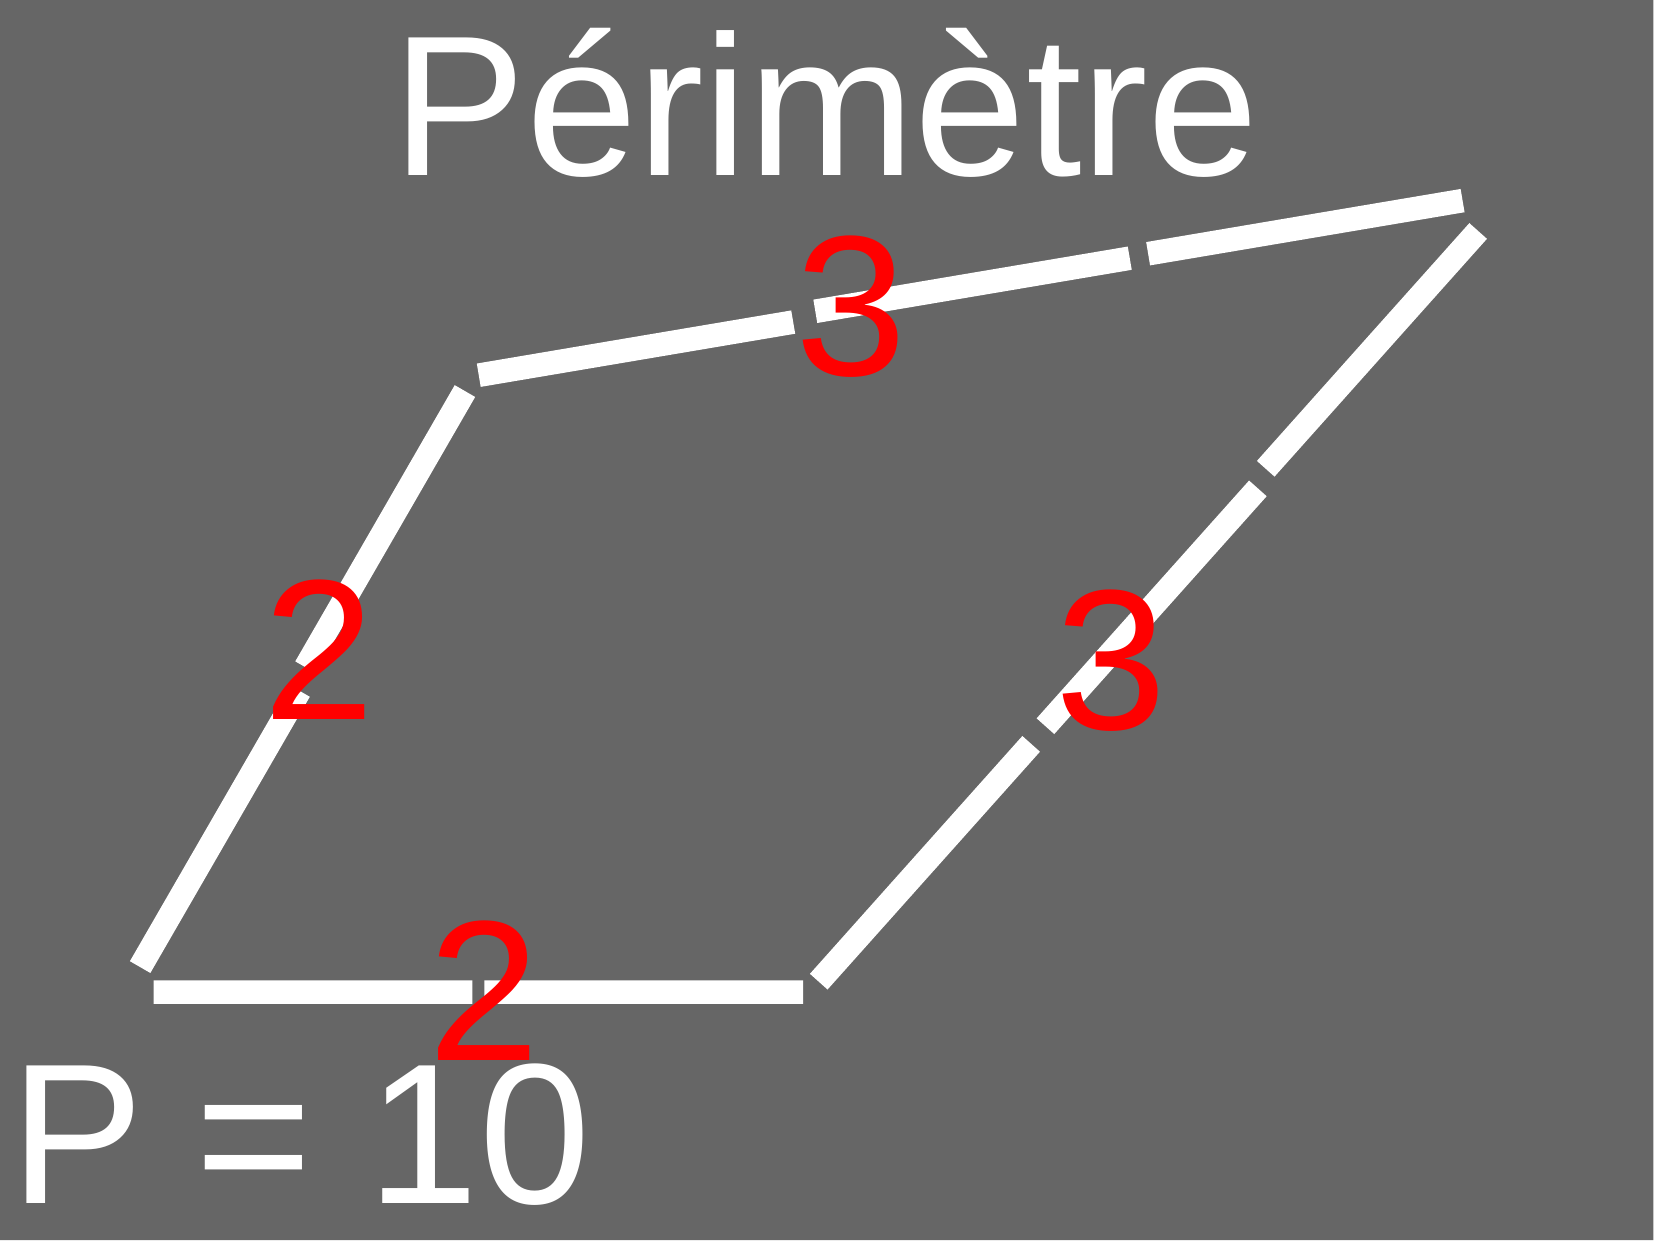

# Périmètre
3
2
3
2
P = 10